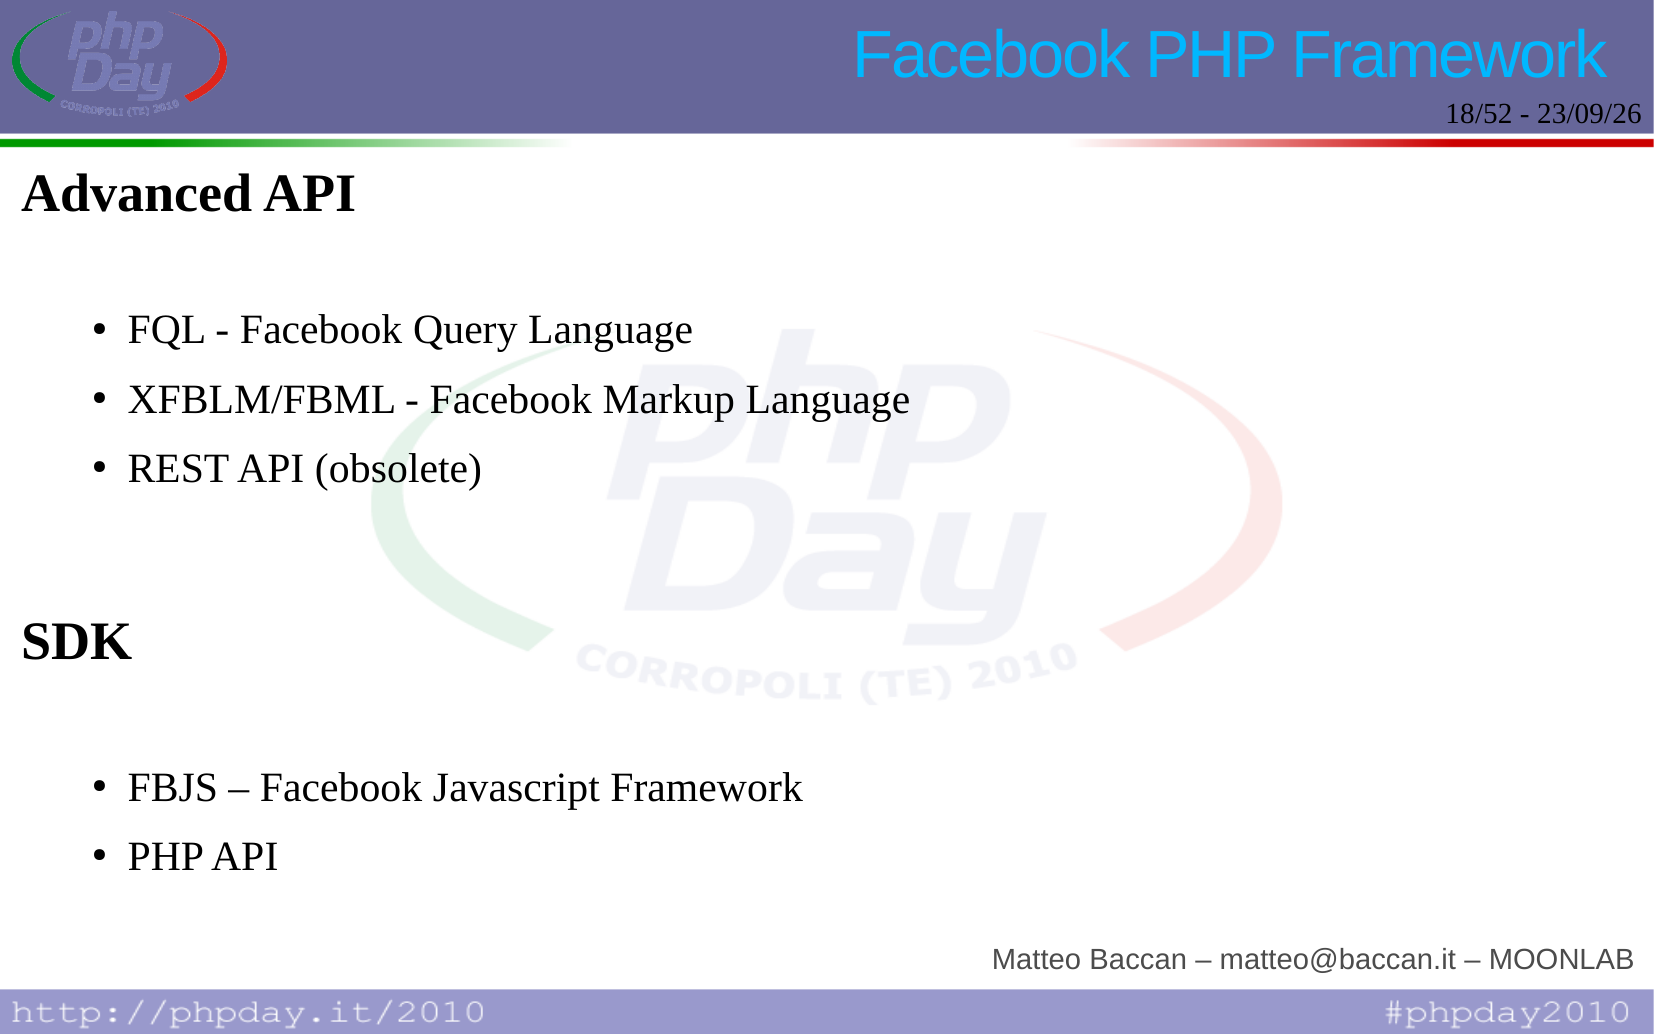

# Facebook PHP Framework
18
Advanced API
FQL - Facebook Query Language
XFBLM/FBML - Facebook Markup Language
REST API (obsolete)
SDK
FBJS – Facebook Javascript Framework
PHP API